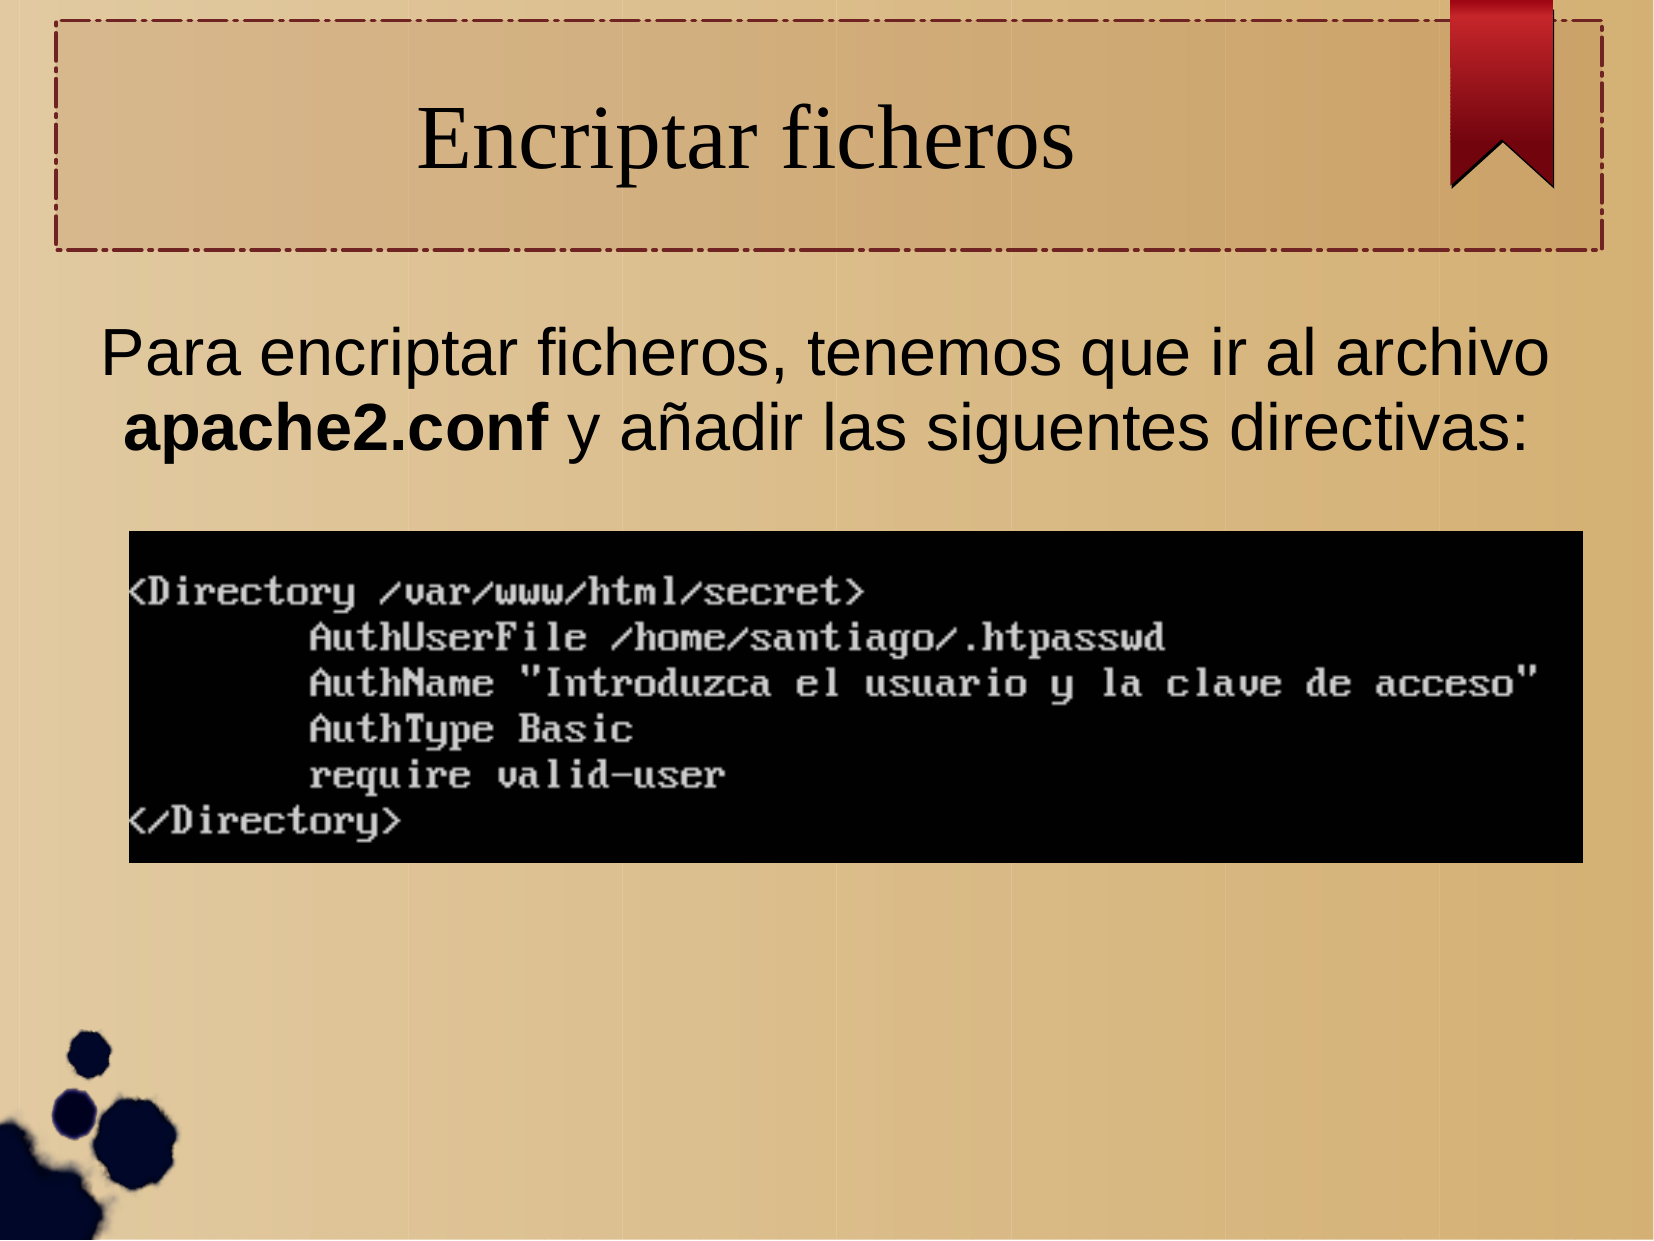

# Encriptar ficheros
Para encriptar ficheros, tenemos que ir al archivo apache2.conf y añadir las siguentes directivas: